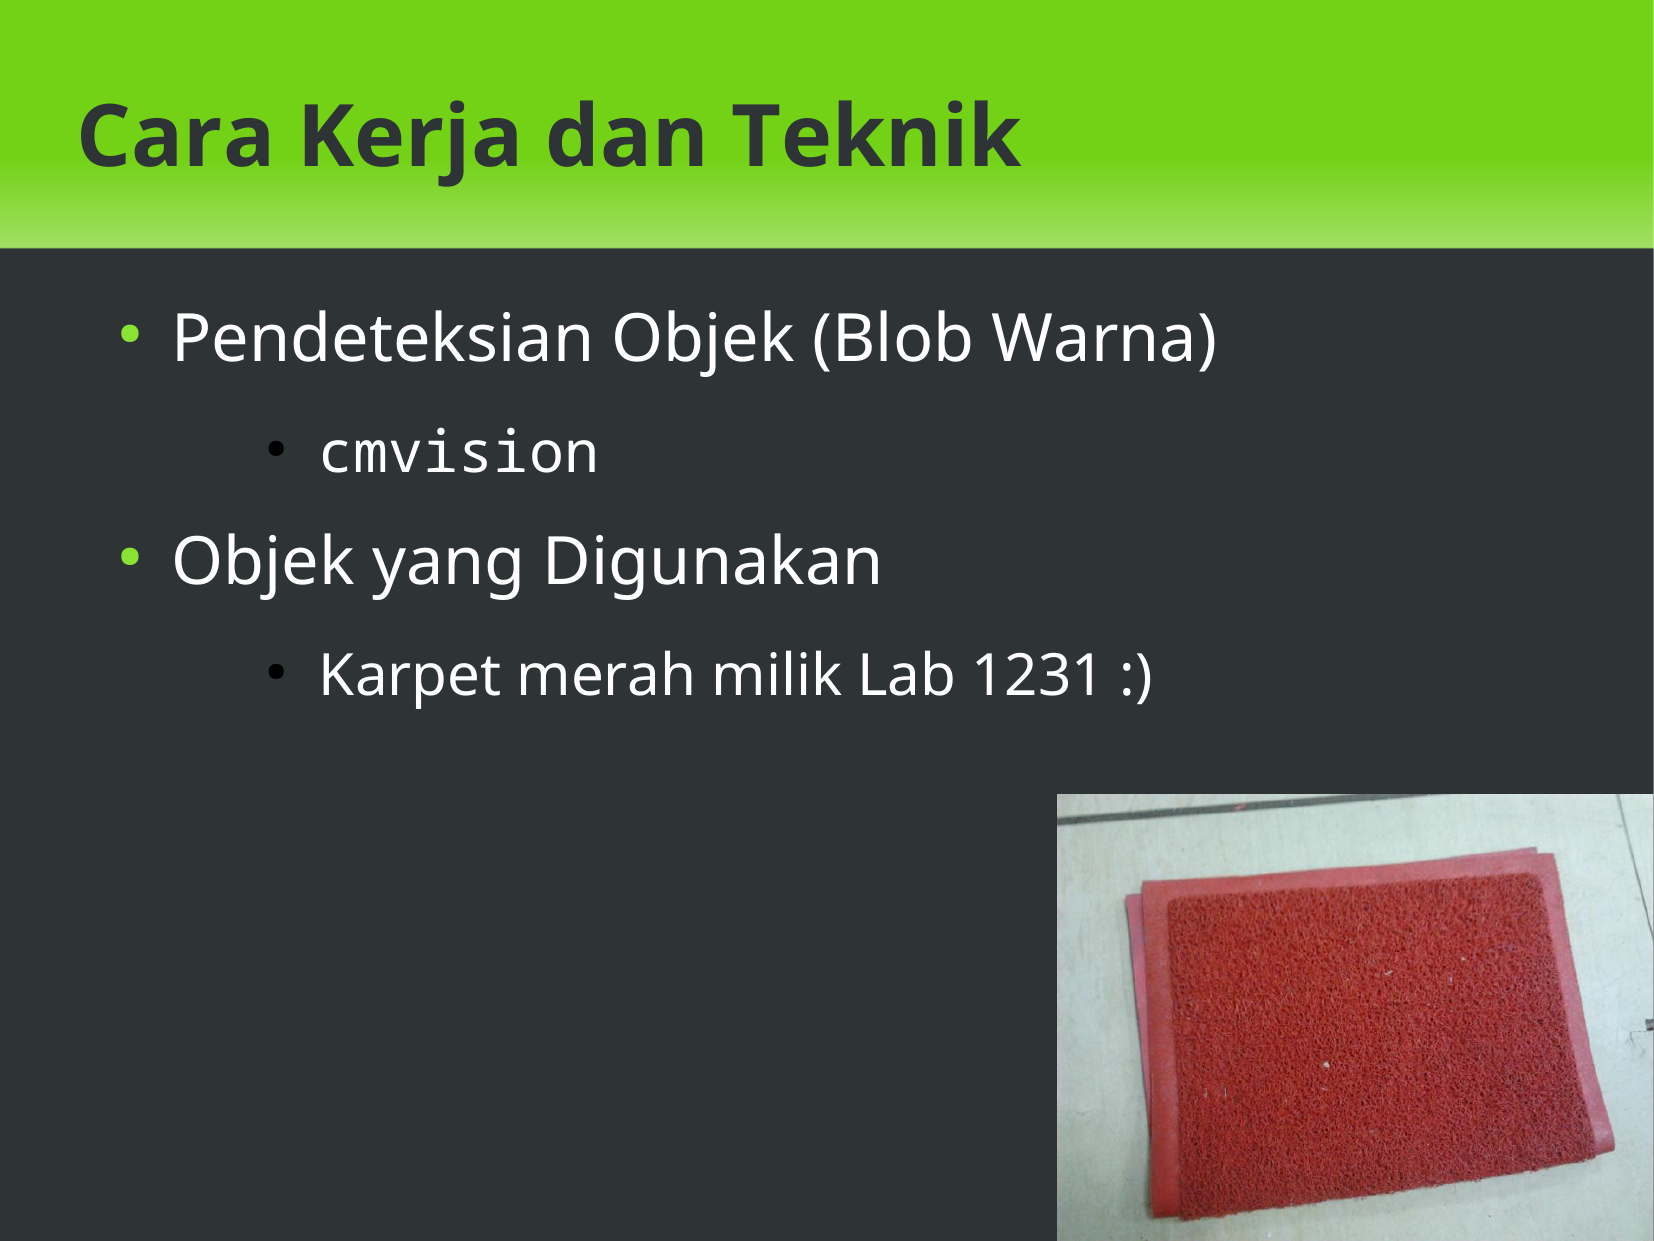

# Cara Kerja dan Teknik
Pendeteksian Objek (Blob Warna)
cmvision
Objek yang Digunakan
Karpet merah milik Lab 1231 :)